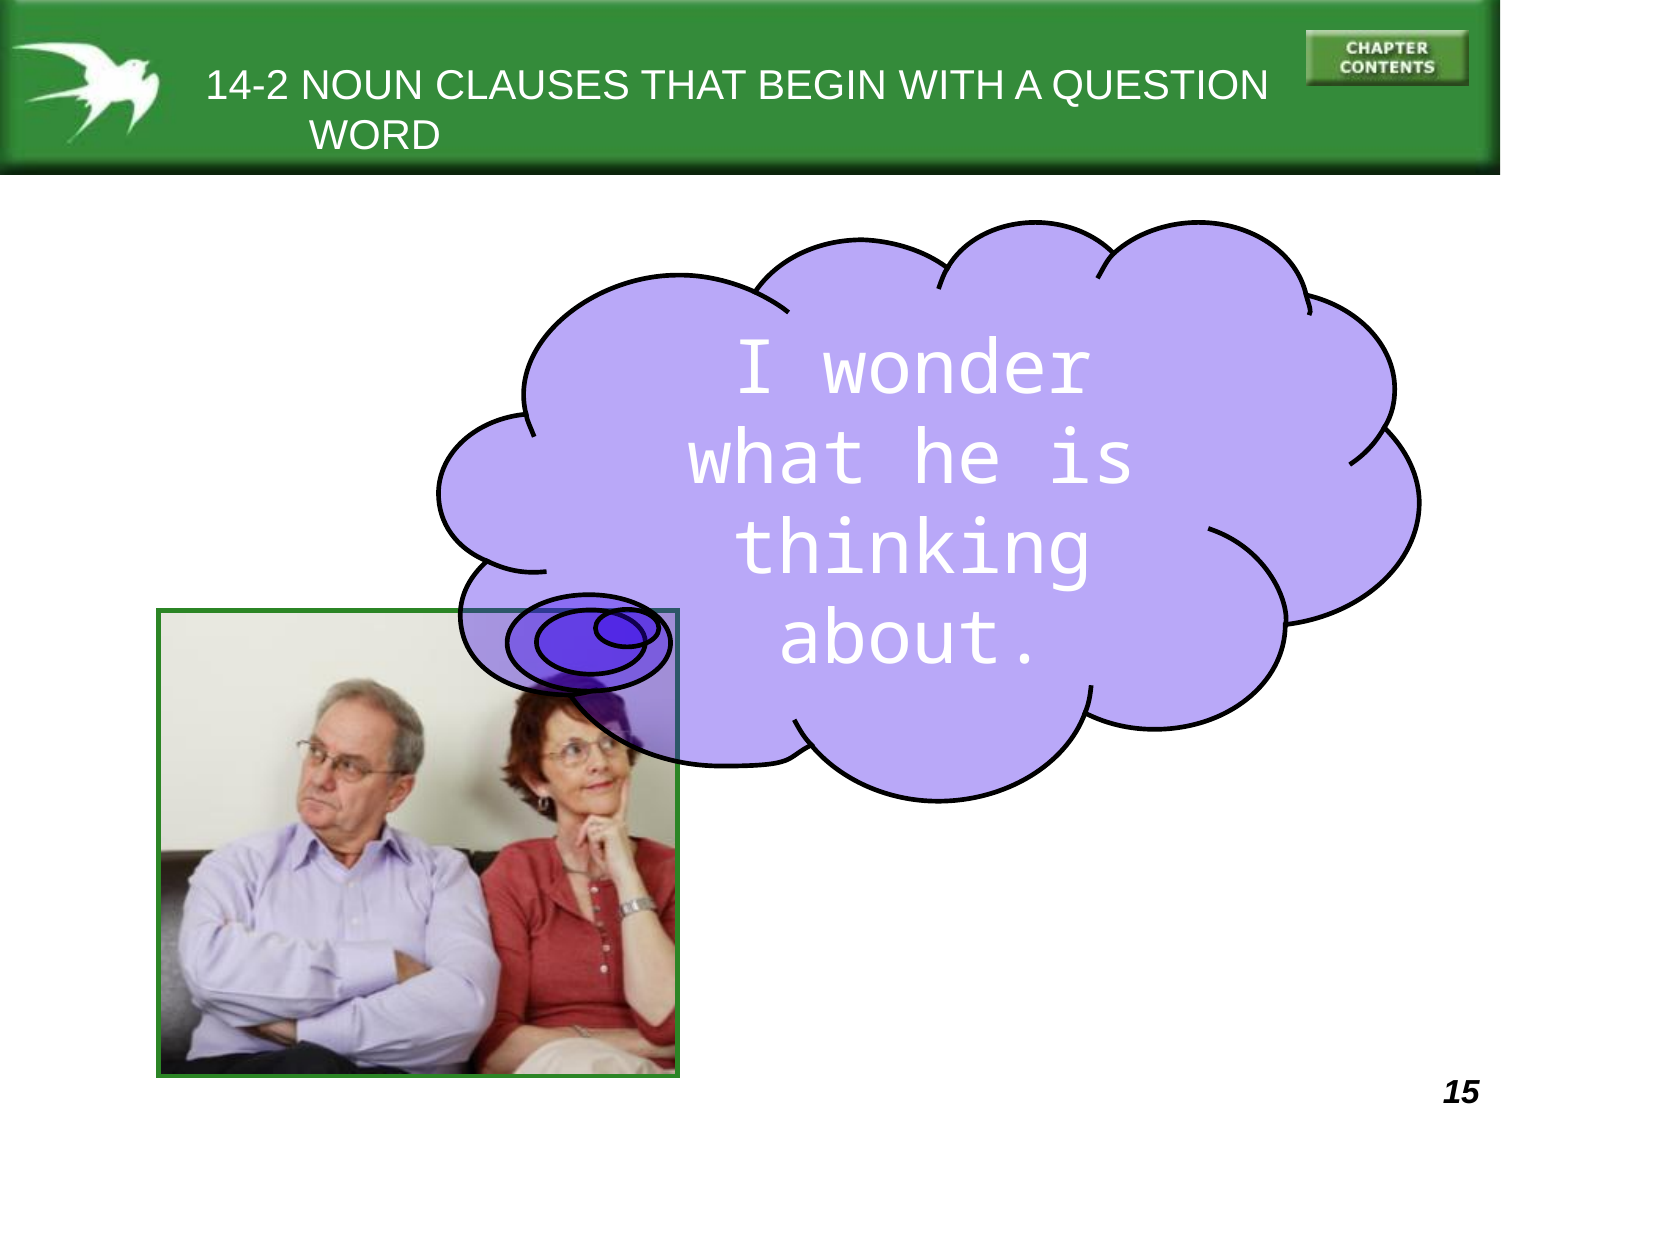

14-2 NOUN CLAUSES THAT BEGIN WITH A QUESTION
 WORD
I wonder what he is thinking about.